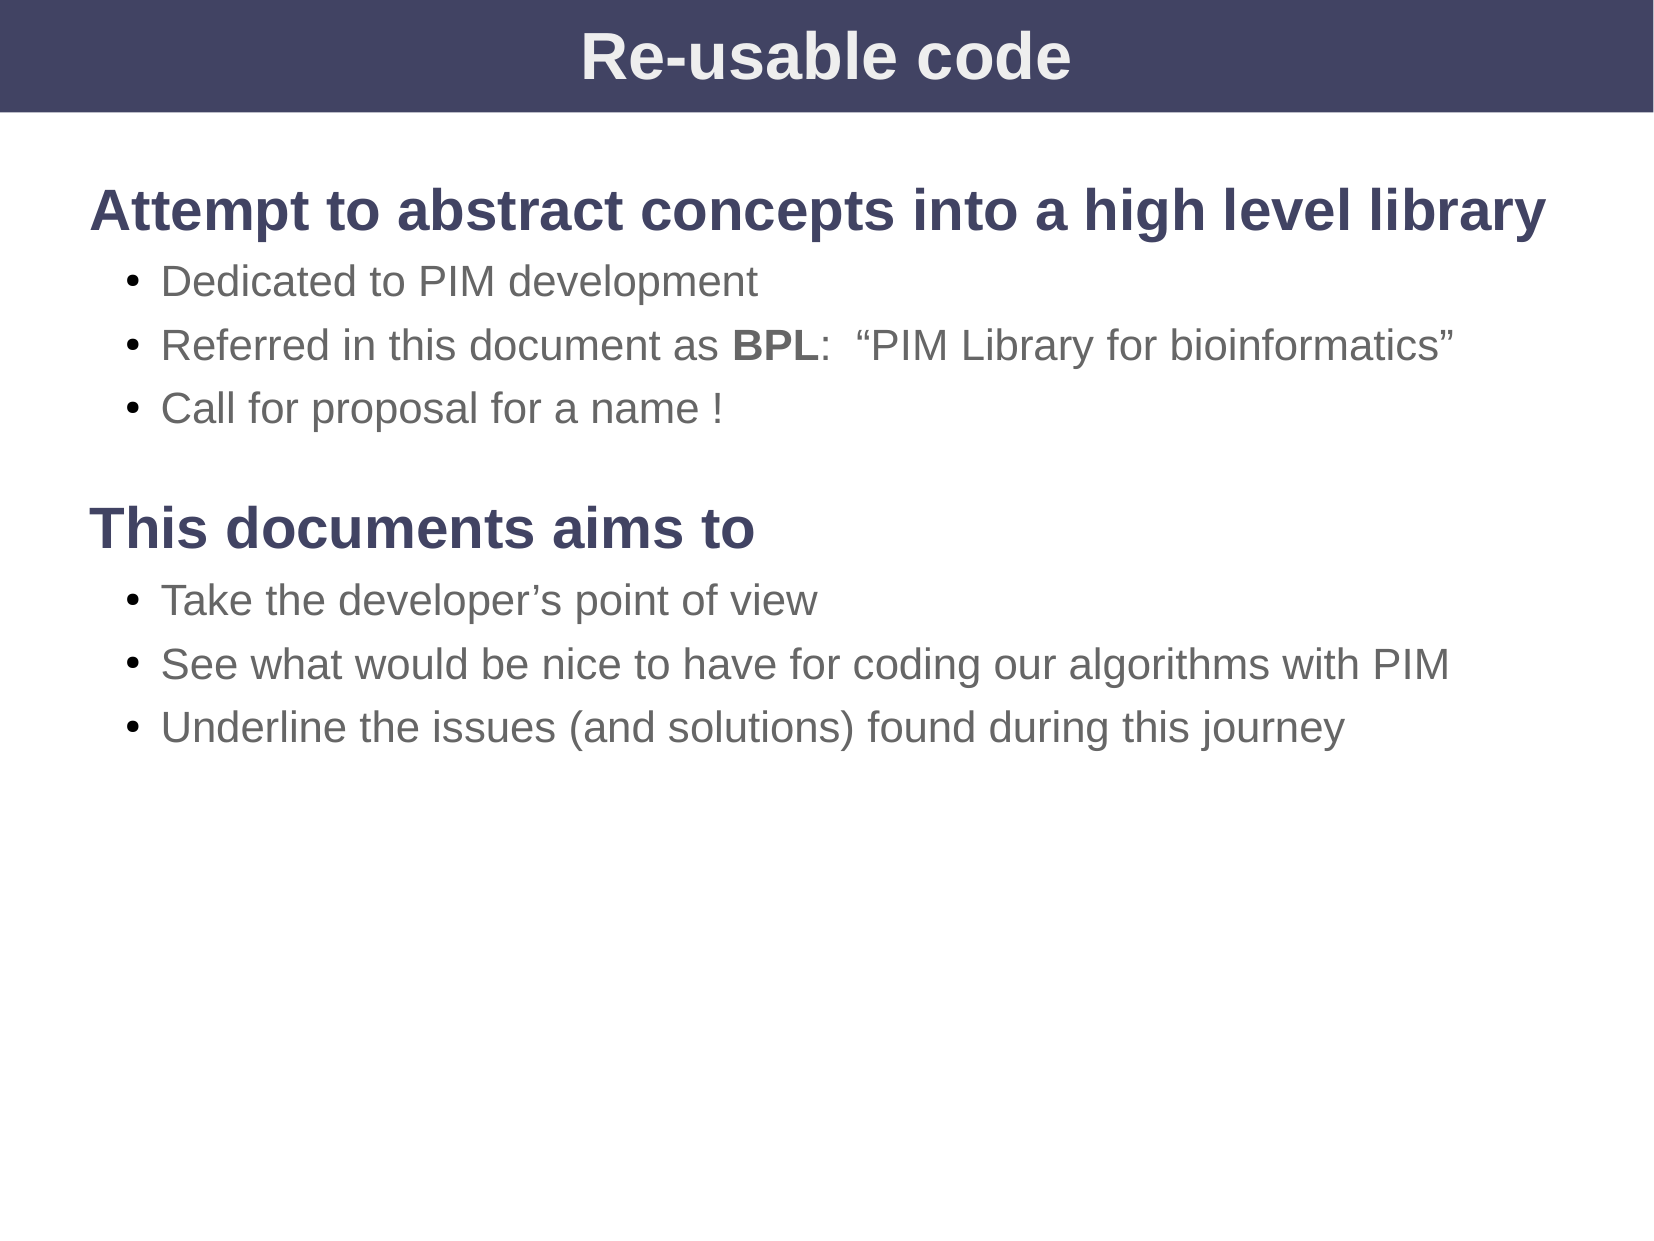

Re-usable code
Attempt to abstract concepts into a high level library
Dedicated to PIM development
Referred in this document as BPL: “PIM Library for bioinformatics”
Call for proposal for a name !
This documents aims to
Take the developer’s point of view
See what would be nice to have for coding our algorithms with PIM
Underline the issues (and solutions) found during this journey